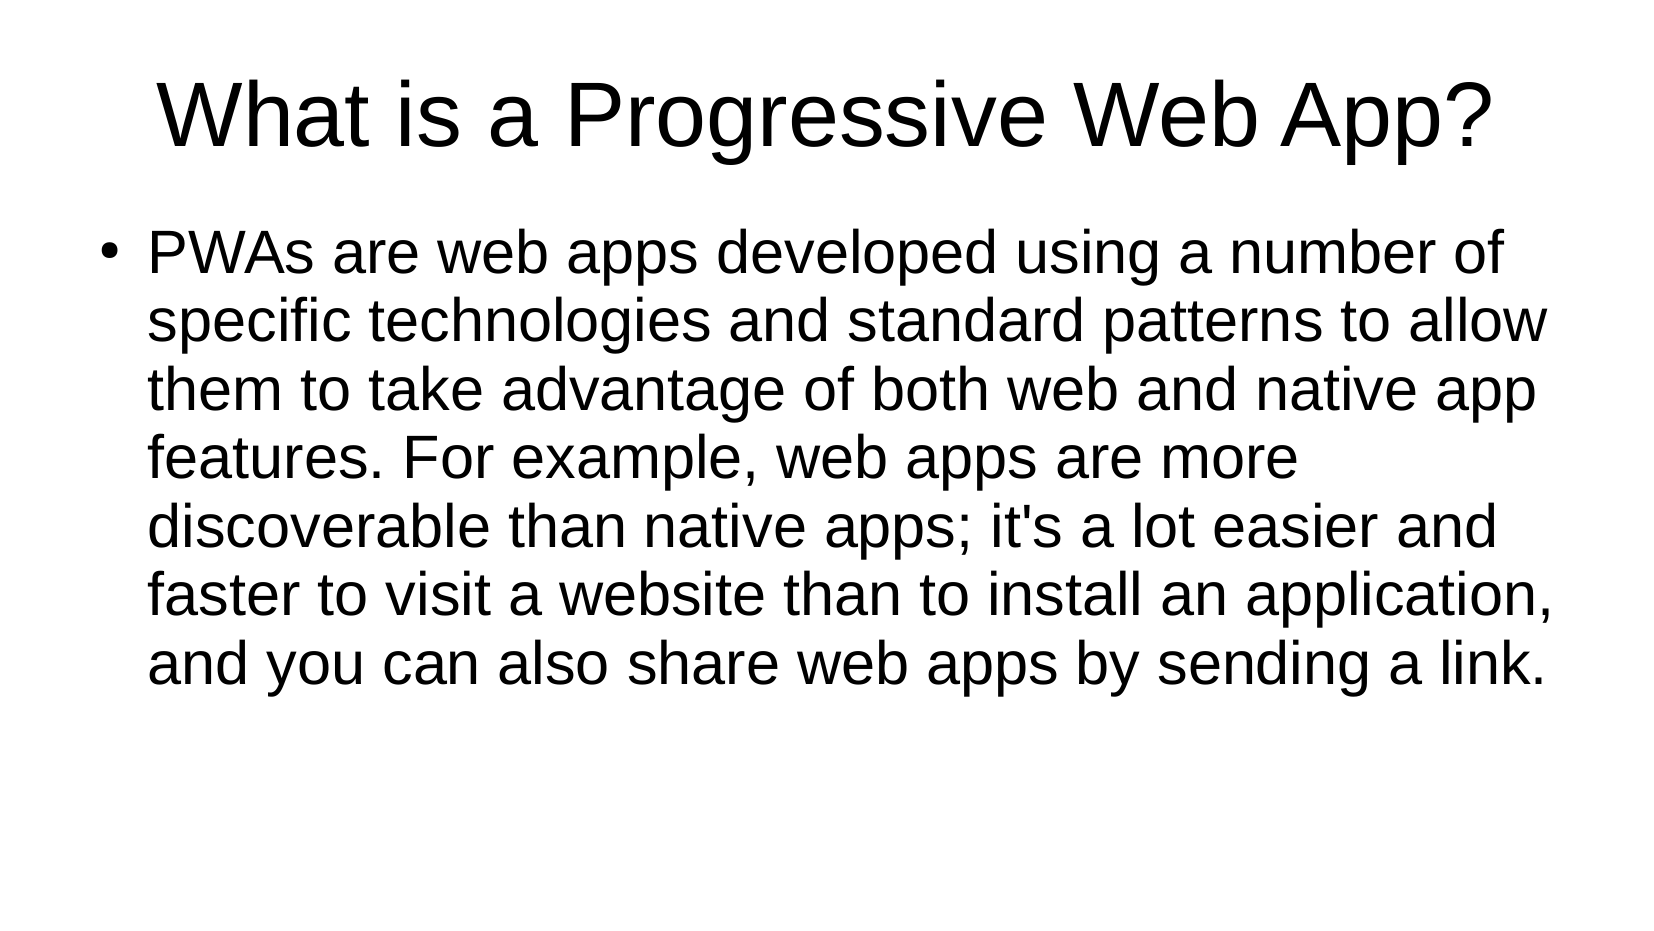

# What is a Progressive Web App?
PWAs are web apps developed using a number of specific technologies and standard patterns to allow them to take advantage of both web and native app features. For example, web apps are more discoverable than native apps; it's a lot easier and faster to visit a website than to install an application, and you can also share web apps by sending a link.